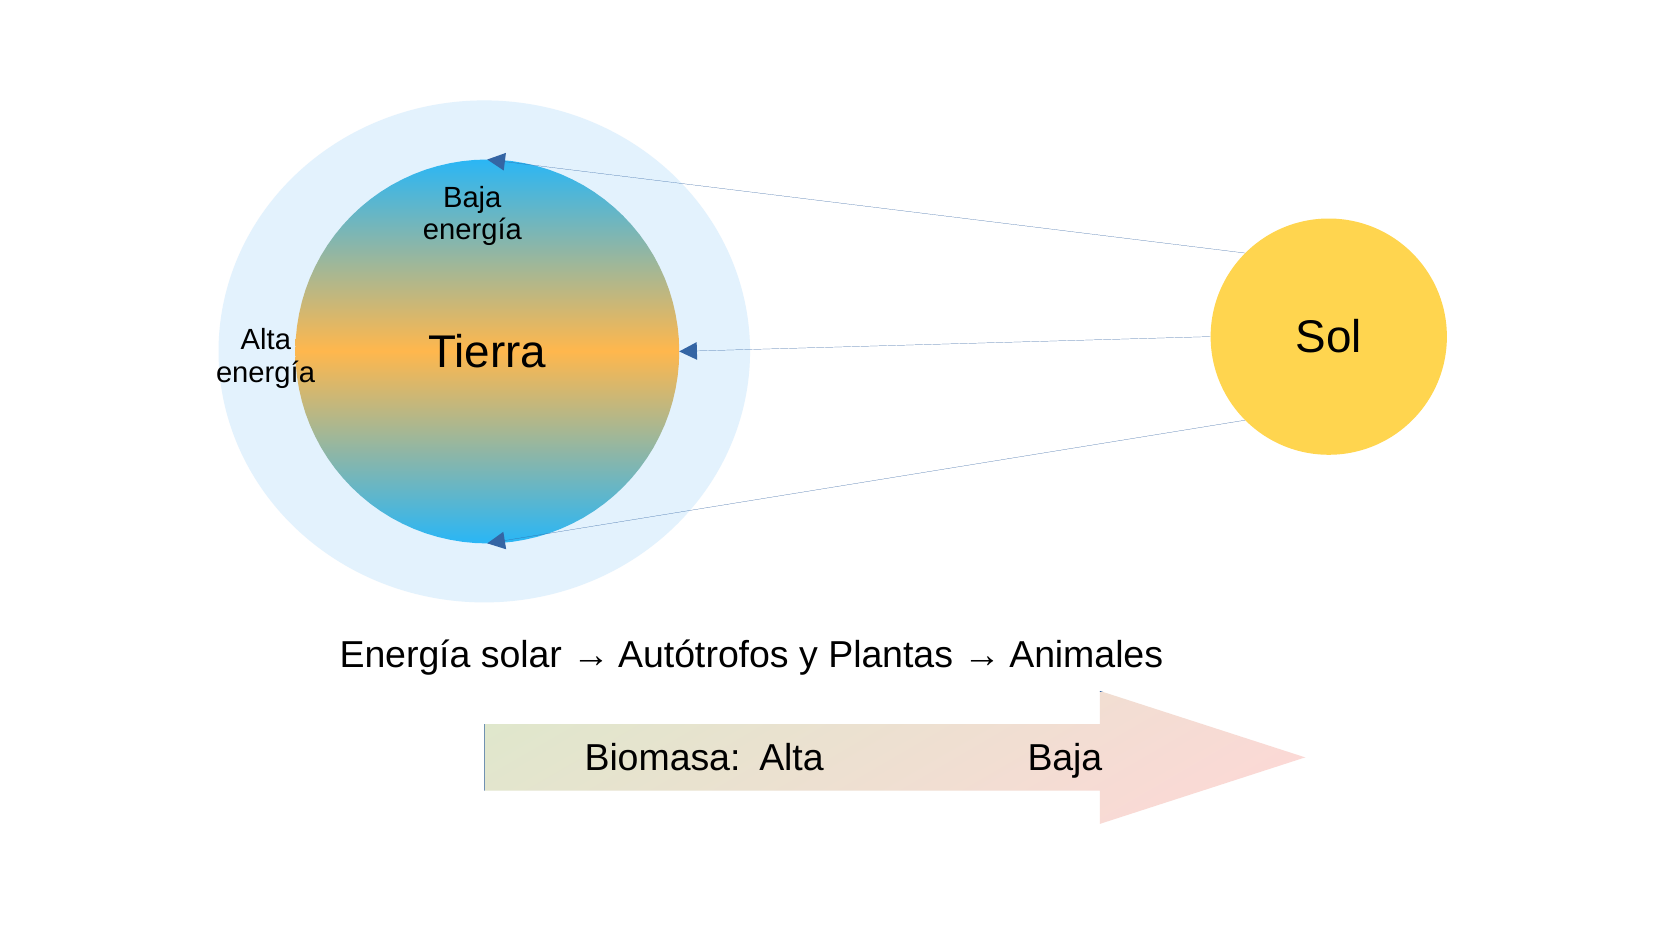

Tierra
Baja energía
Sol
Alta energía
Energía solar → Autótrofos y Plantas → Animales
Biomasa: Alta			Baja